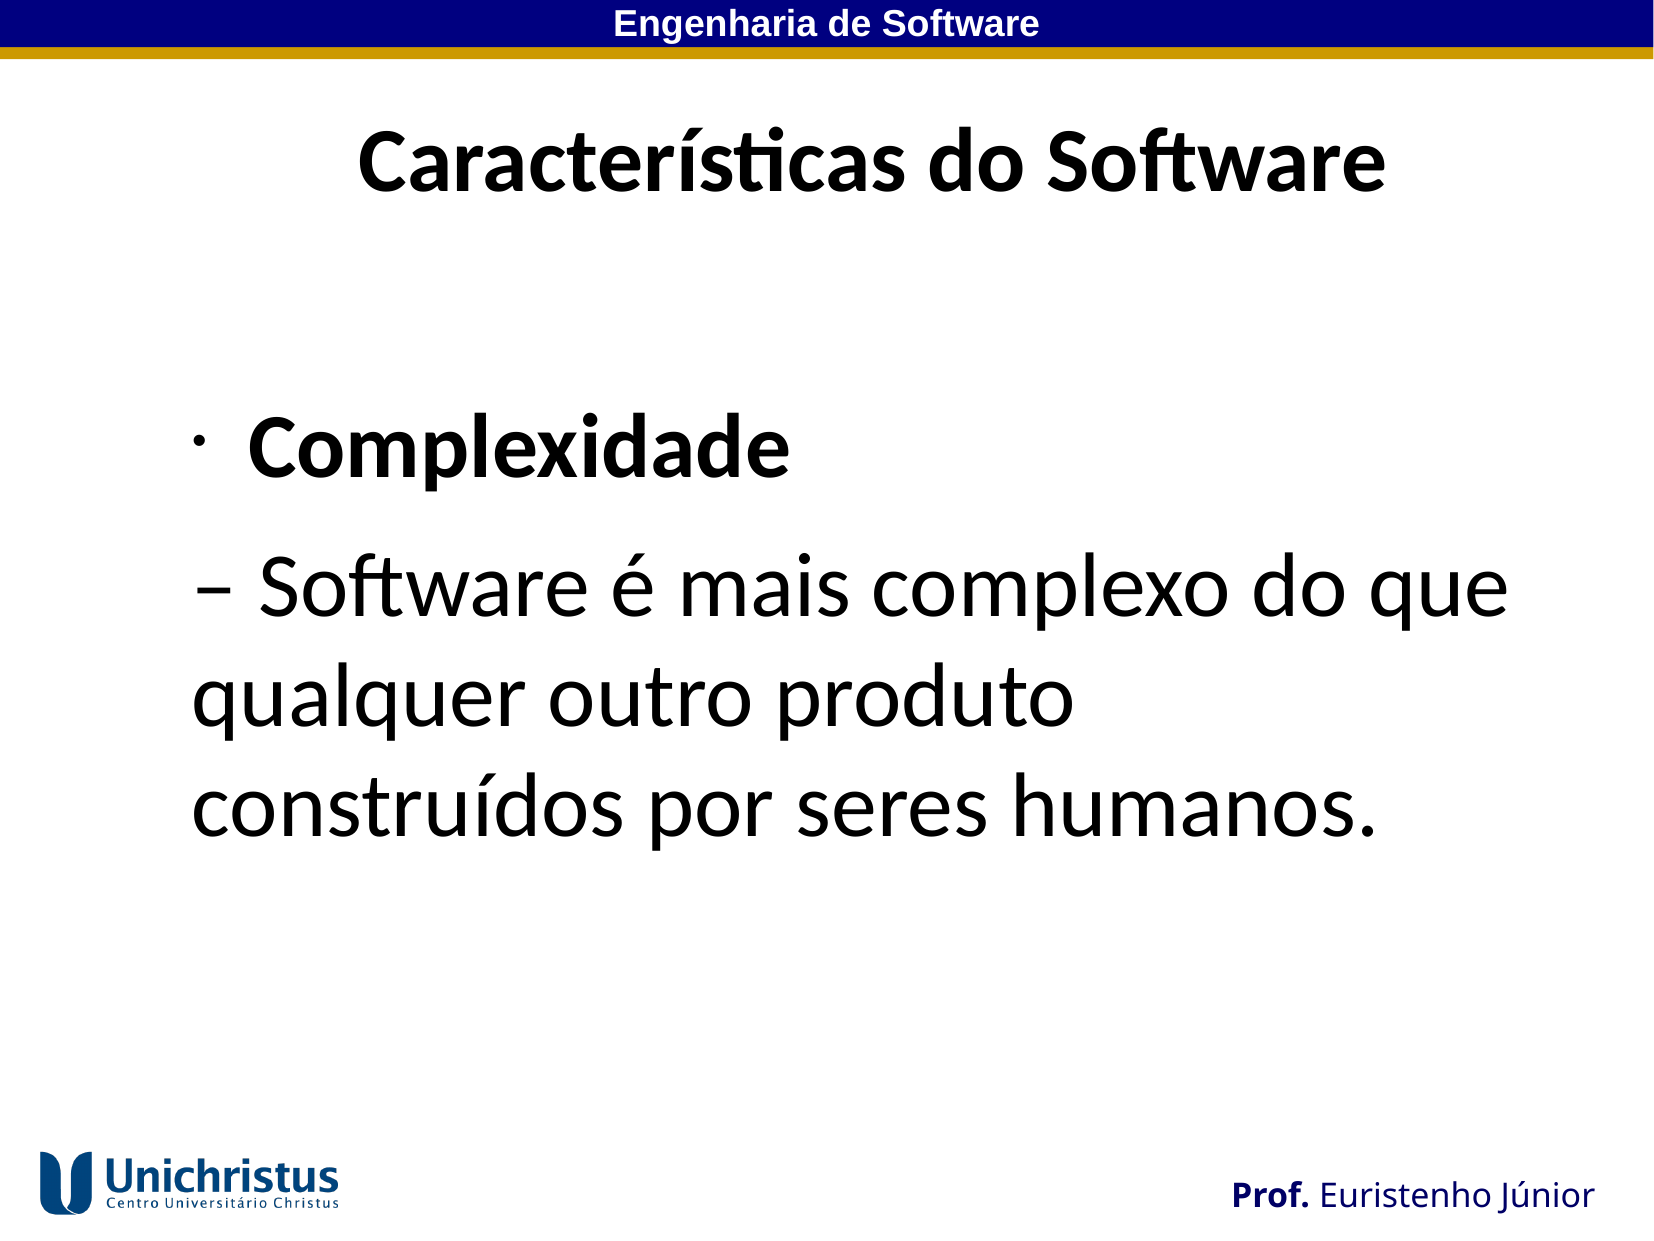

Engenharia de Software
# Características do Software
Complexidade
– Software é mais complexo do que qualquer outro produto construídos por seres humanos.
Prof. Euristenho Júnior